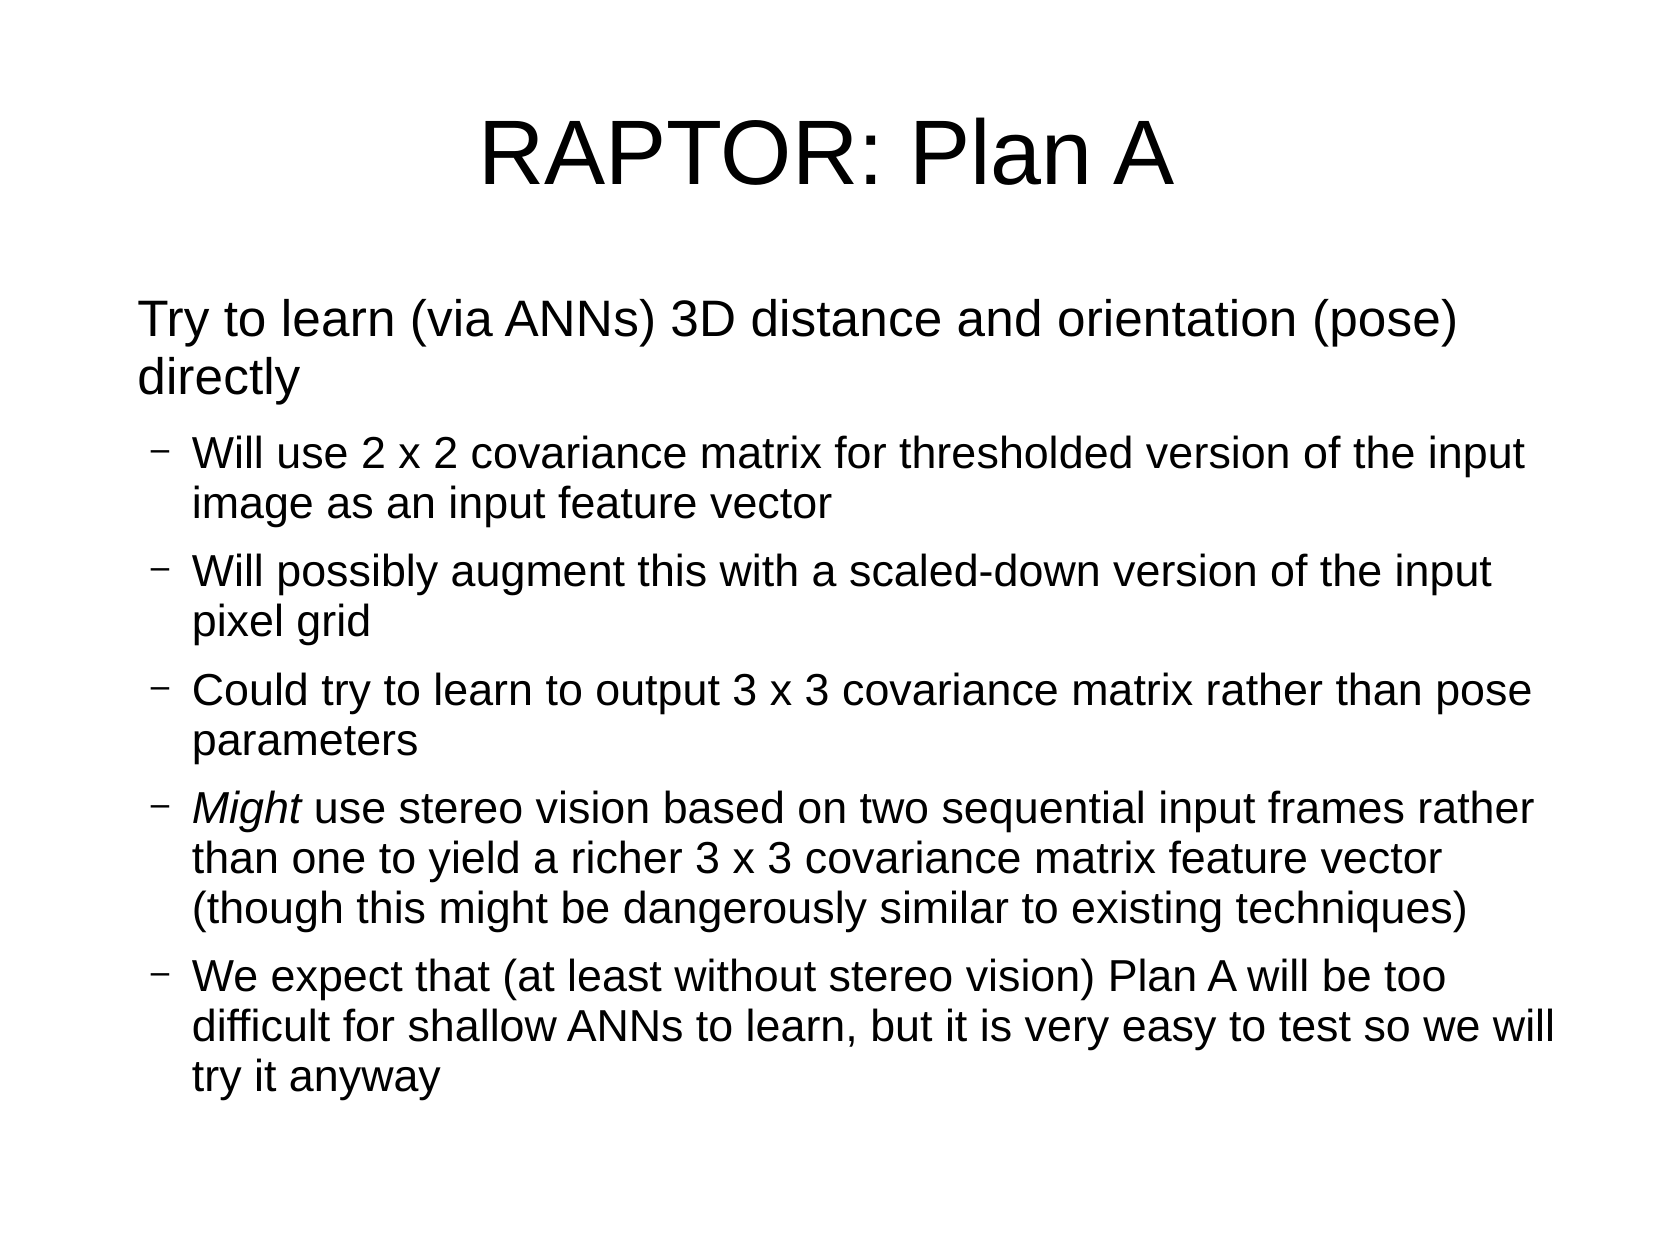

# RAPTOR: Plan A
Try to learn (via ANNs) 3D distance and orientation (pose) directly
Will use 2 x 2 covariance matrix for thresholded version of the input image as an input feature vector
Will possibly augment this with a scaled-down version of the input pixel grid
Could try to learn to output 3 x 3 covariance matrix rather than pose parameters
Might use stereo vision based on two sequential input frames rather than one to yield a richer 3 x 3 covariance matrix feature vector (though this might be dangerously similar to existing techniques)
We expect that (at least without stereo vision) Plan A will be too difficult for shallow ANNs to learn, but it is very easy to test so we will try it anyway